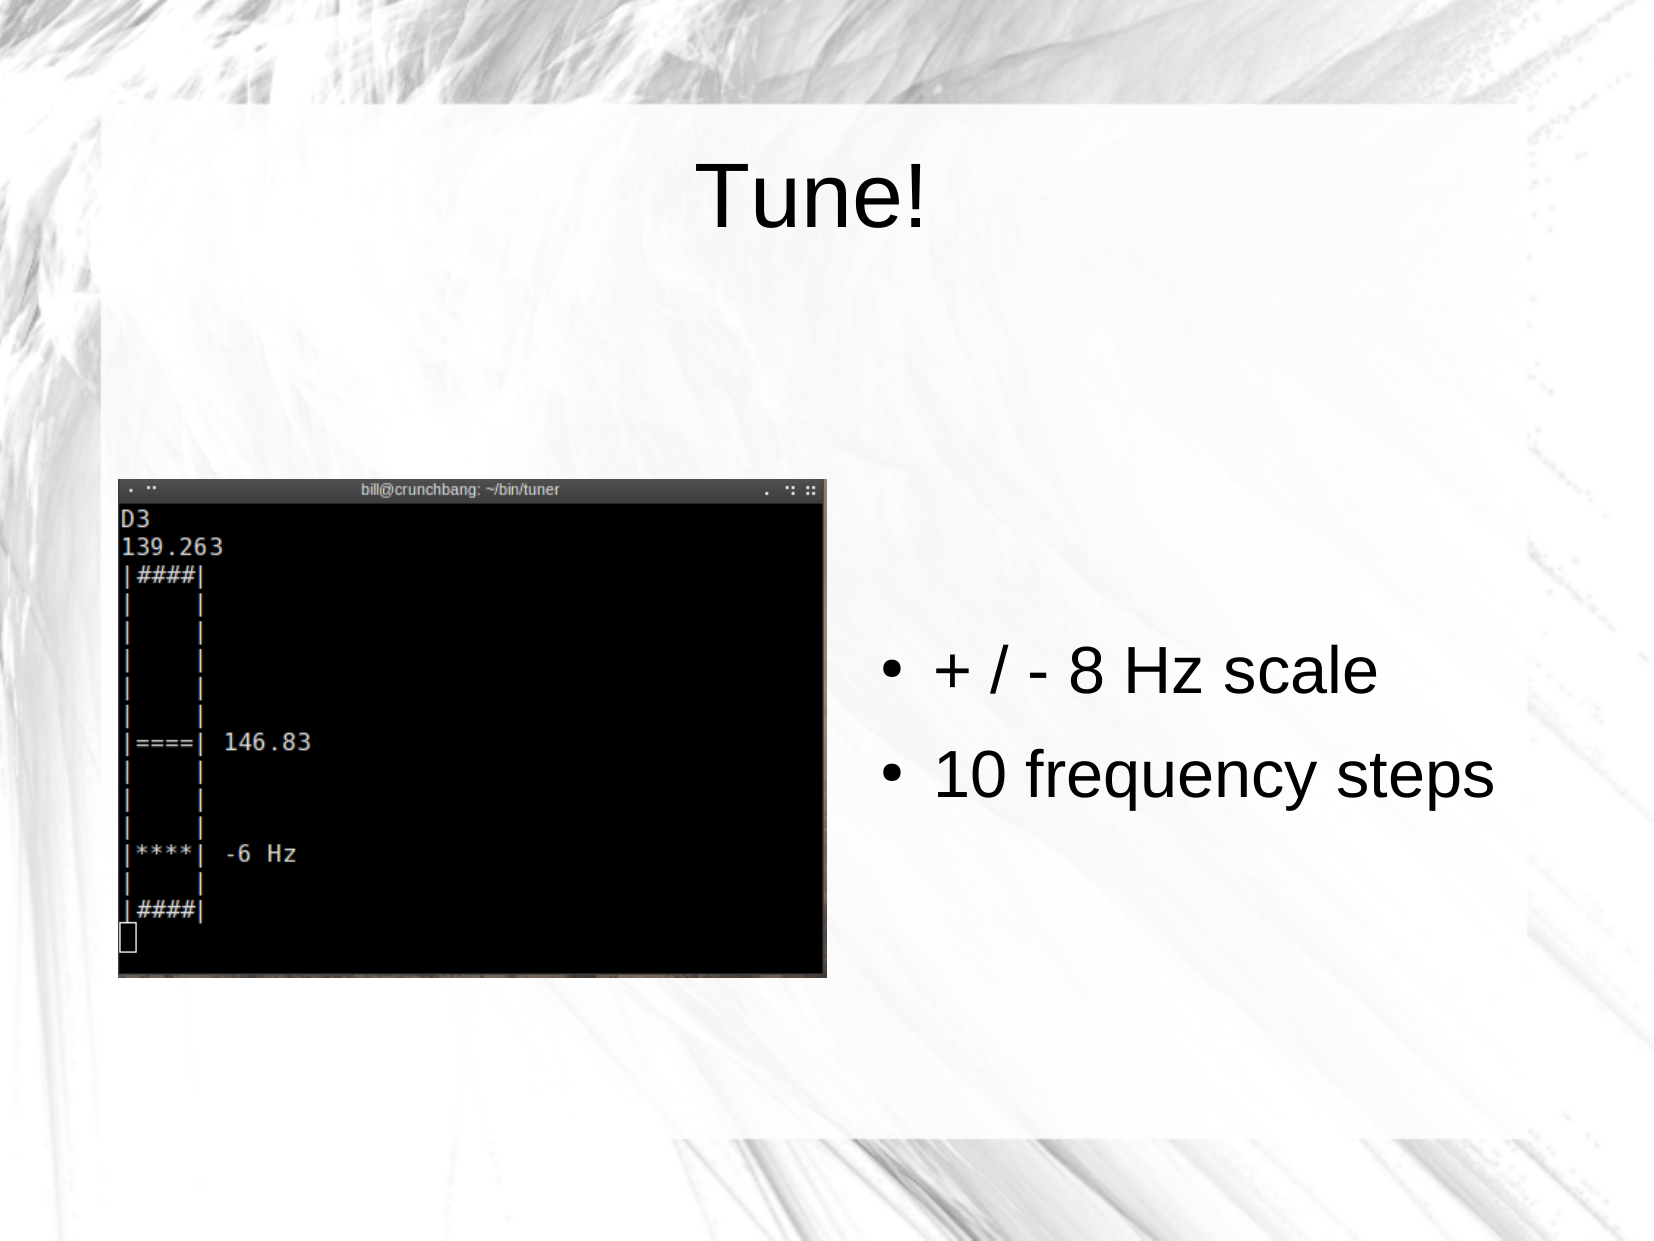

# Tune!
+ / - 8 Hz scale
10 frequency steps